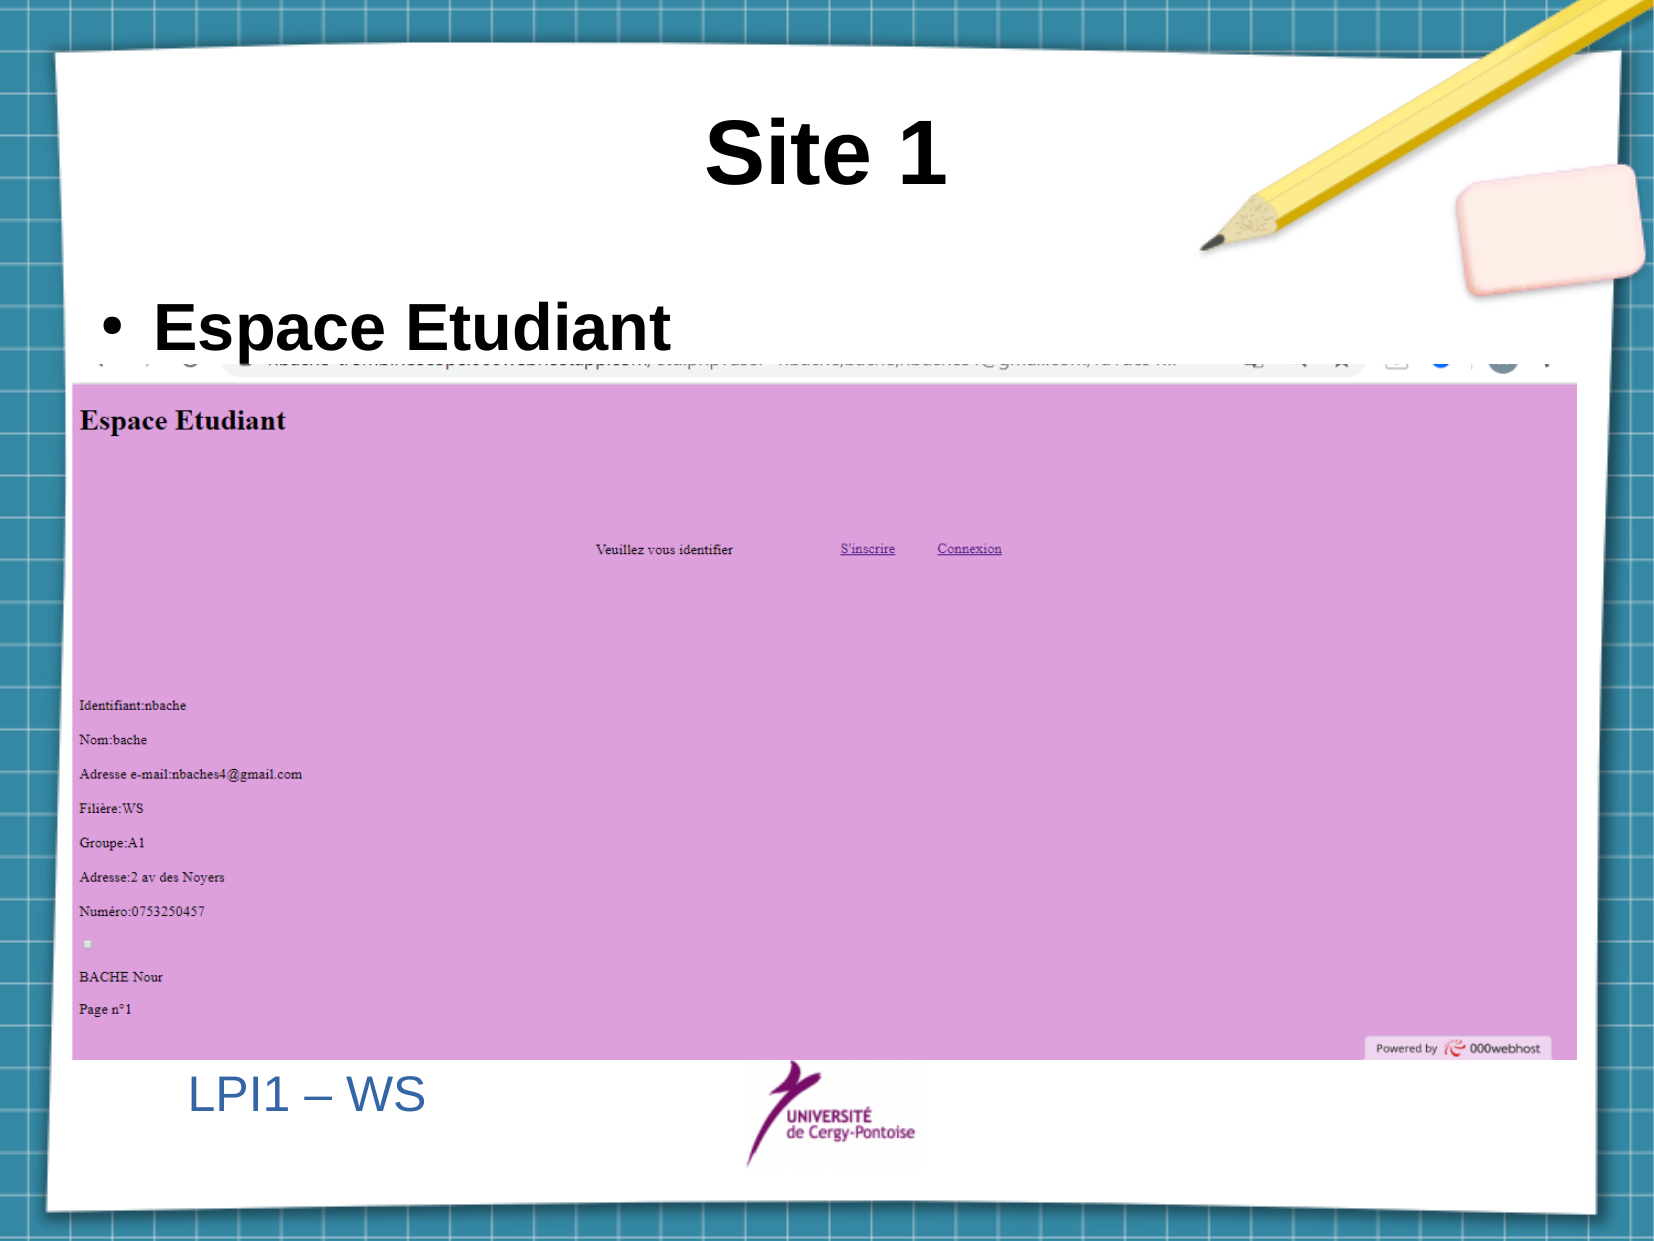

# Site 1
Espace Etudiant
BACHE Nour
LPI1 – WS